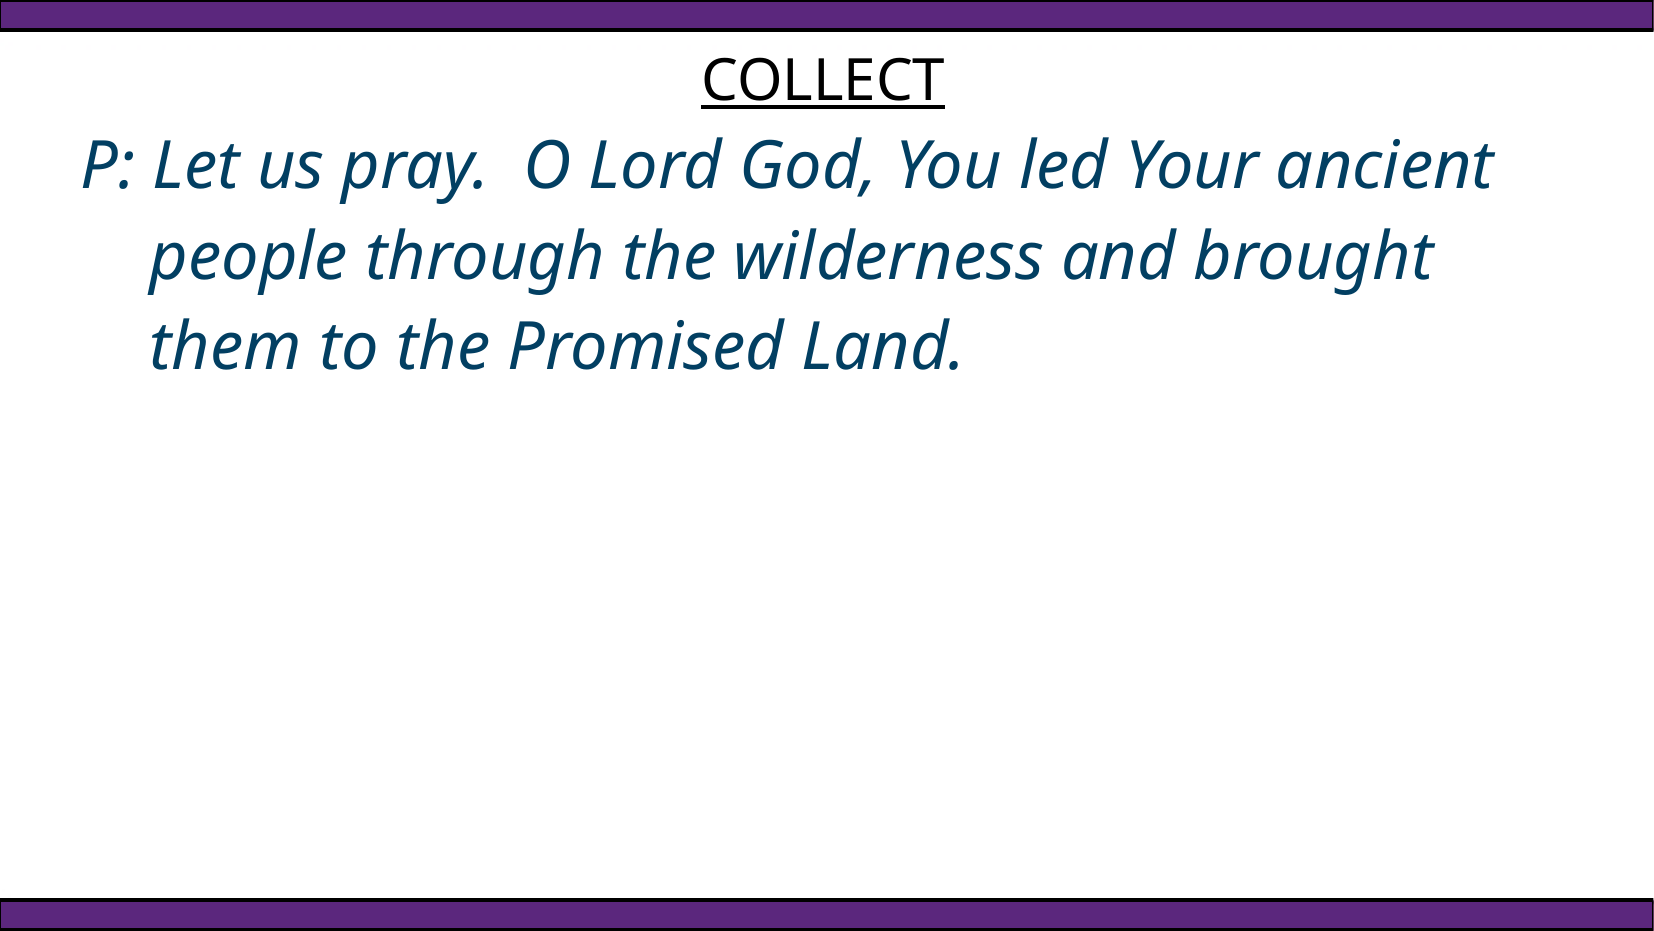

COLLECT
P: Let us pray. O Lord God, You led Your ancient
 people through the wilderness and brought
 them to the Promised Land.